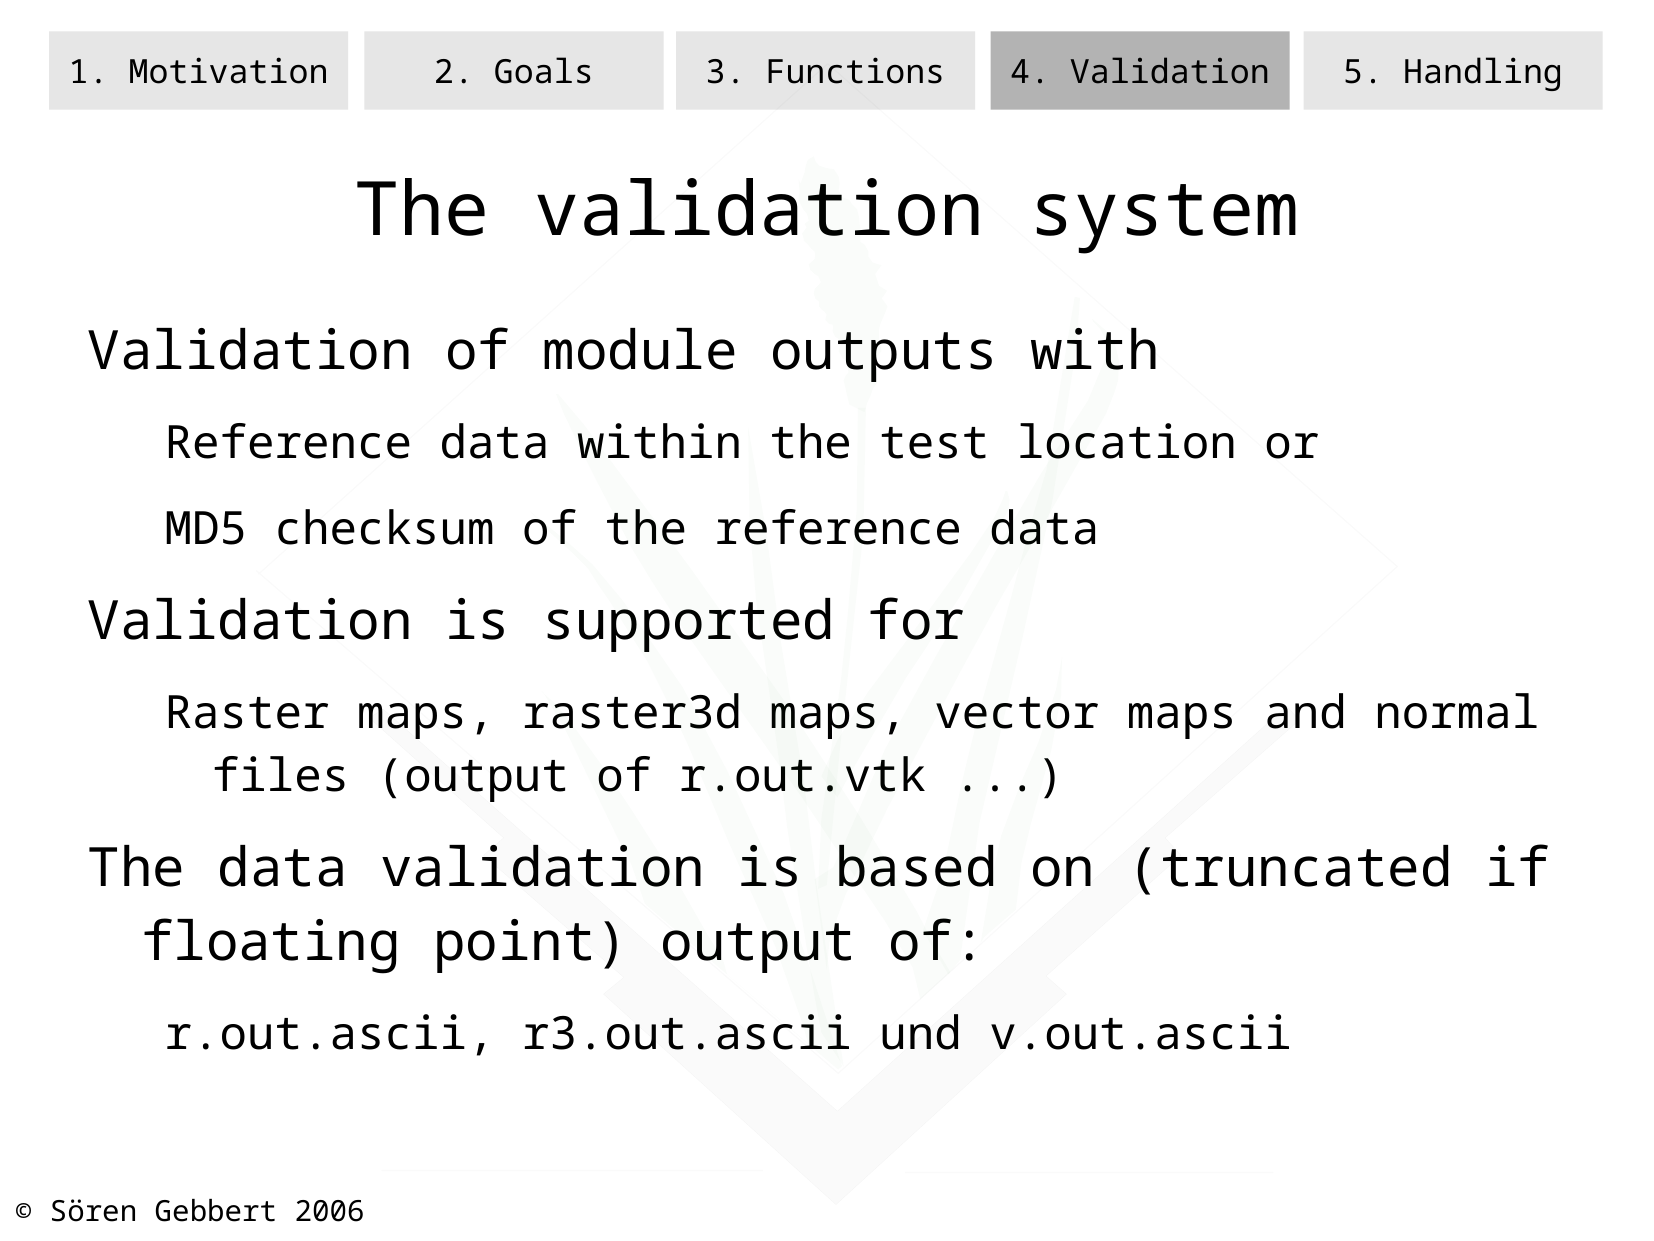

1. Motivation
2. Goals
3. Functions
4. Validation
5. Handling
# The validation system
Validation of module outputs with
Reference data within the test location or
MD5 checksum of the reference data
Validation is supported for
Raster maps, raster3d maps, vector maps and normal files (output of r.out.vtk ...)
The data validation is based on (truncated if floating point) output of:
r.out.ascii, r3.out.ascii und v.out.ascii
© Sören Gebbert 2006